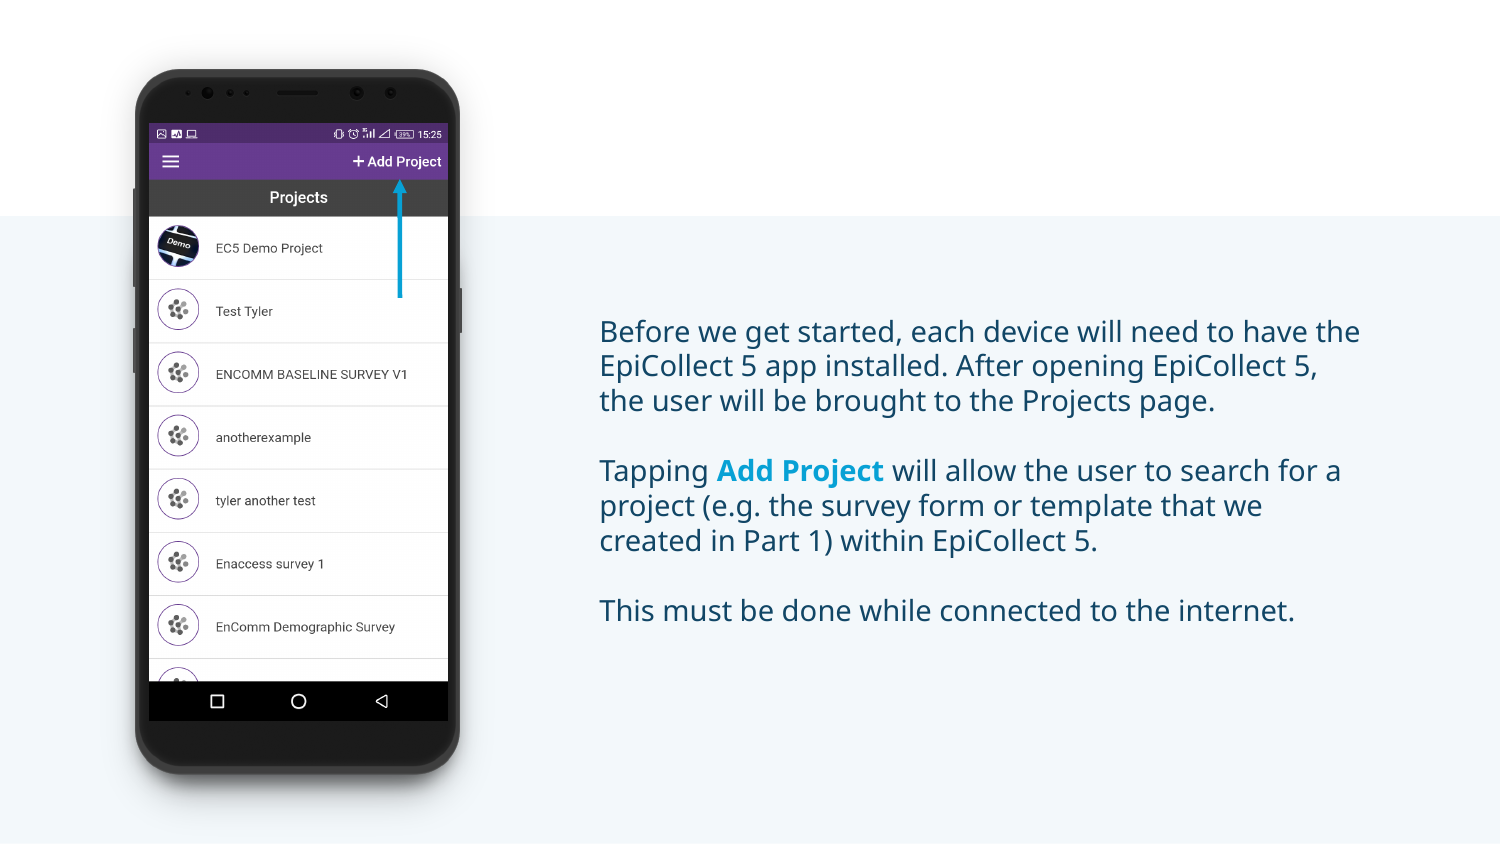

Before we get started, each device will need to have the EpiCollect 5 app installed. After opening EpiCollect 5, the user will be brought to the Projects page.
Tapping Add Project will allow the user to search for a project (e.g. the survey form or template that we created in Part 1) within EpiCollect 5.
This must be done while connected to the internet.